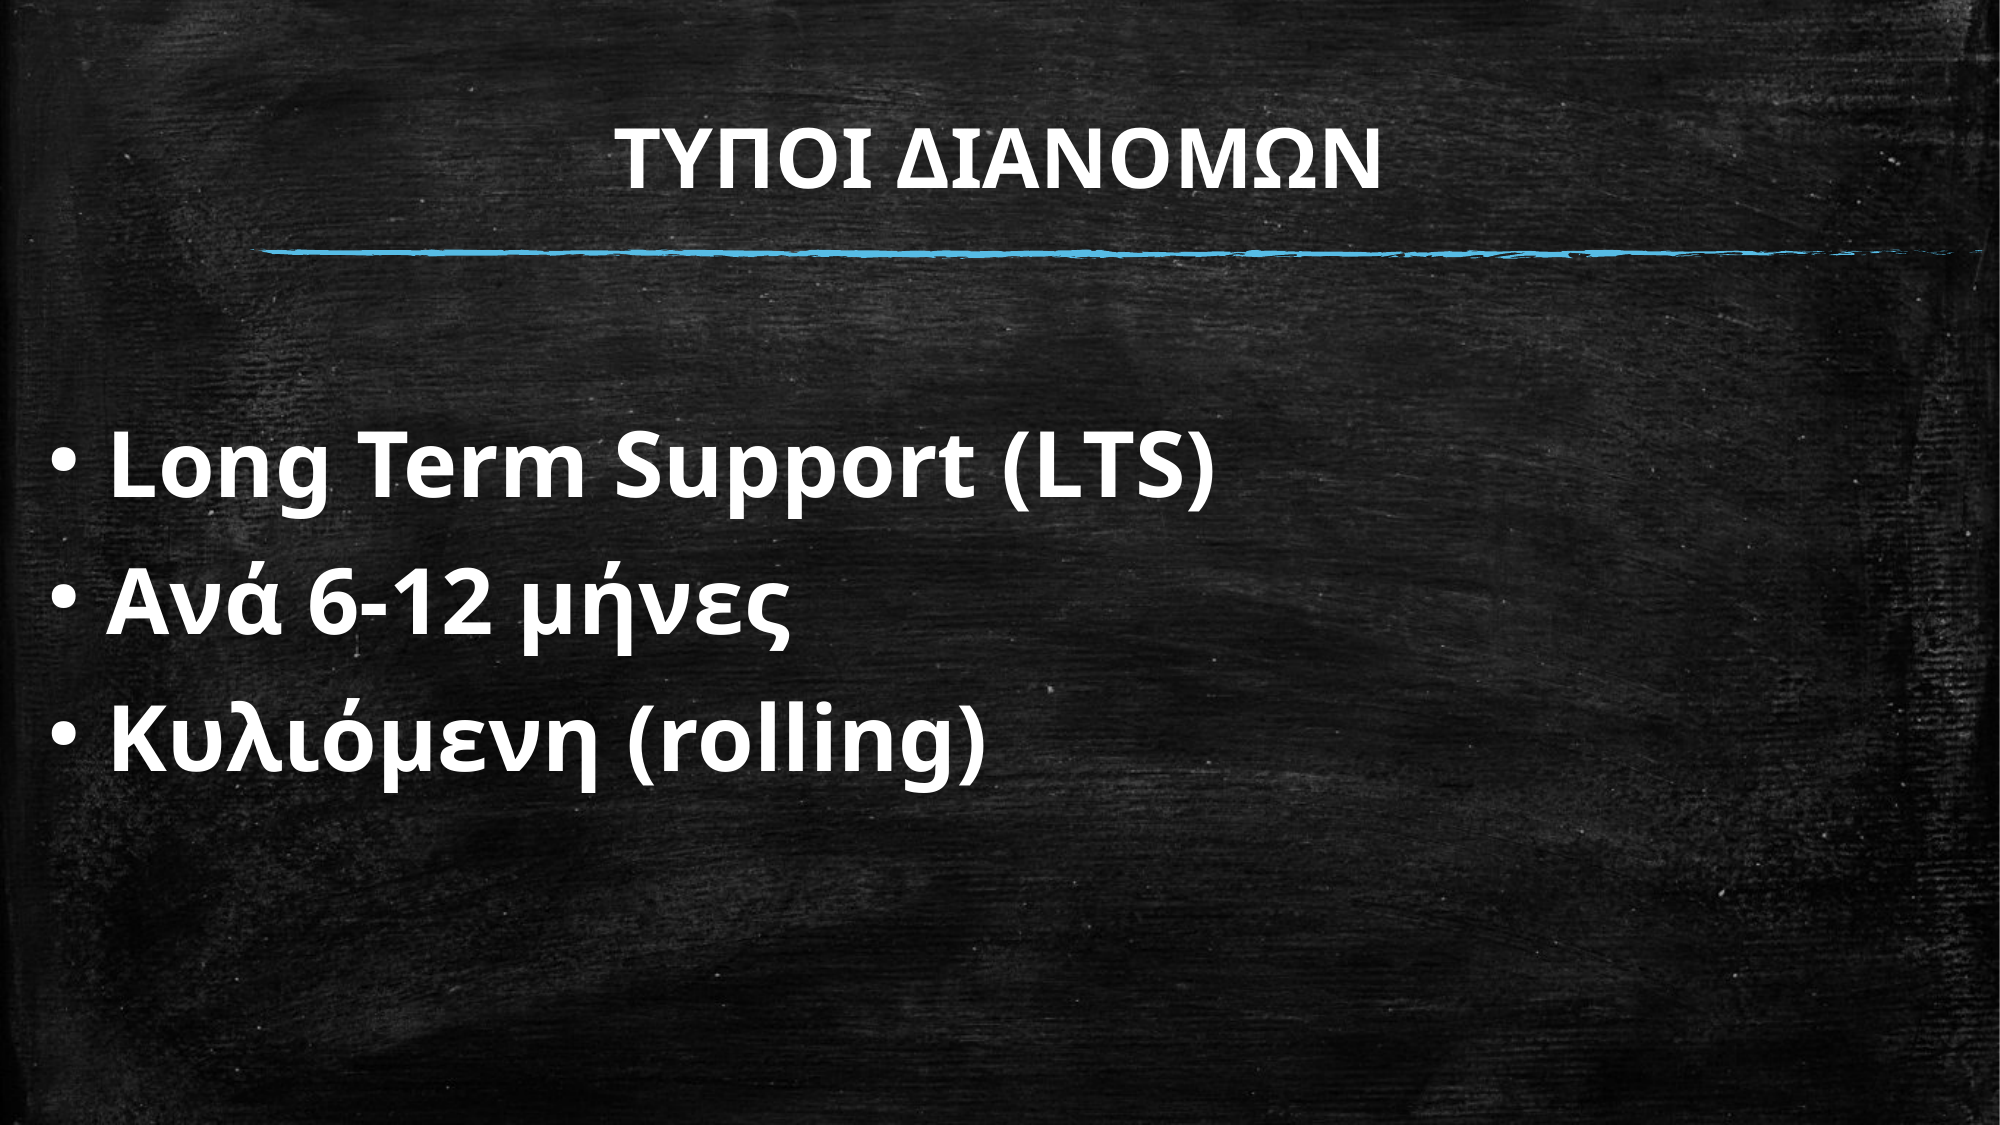

# ΤΥΠΟΙ ΔΙΑΝΟΜΩΝ
 Long Term Support (LTS)
 Ανά 6-12 μήνες
 Κυλιόμενη (rolling)